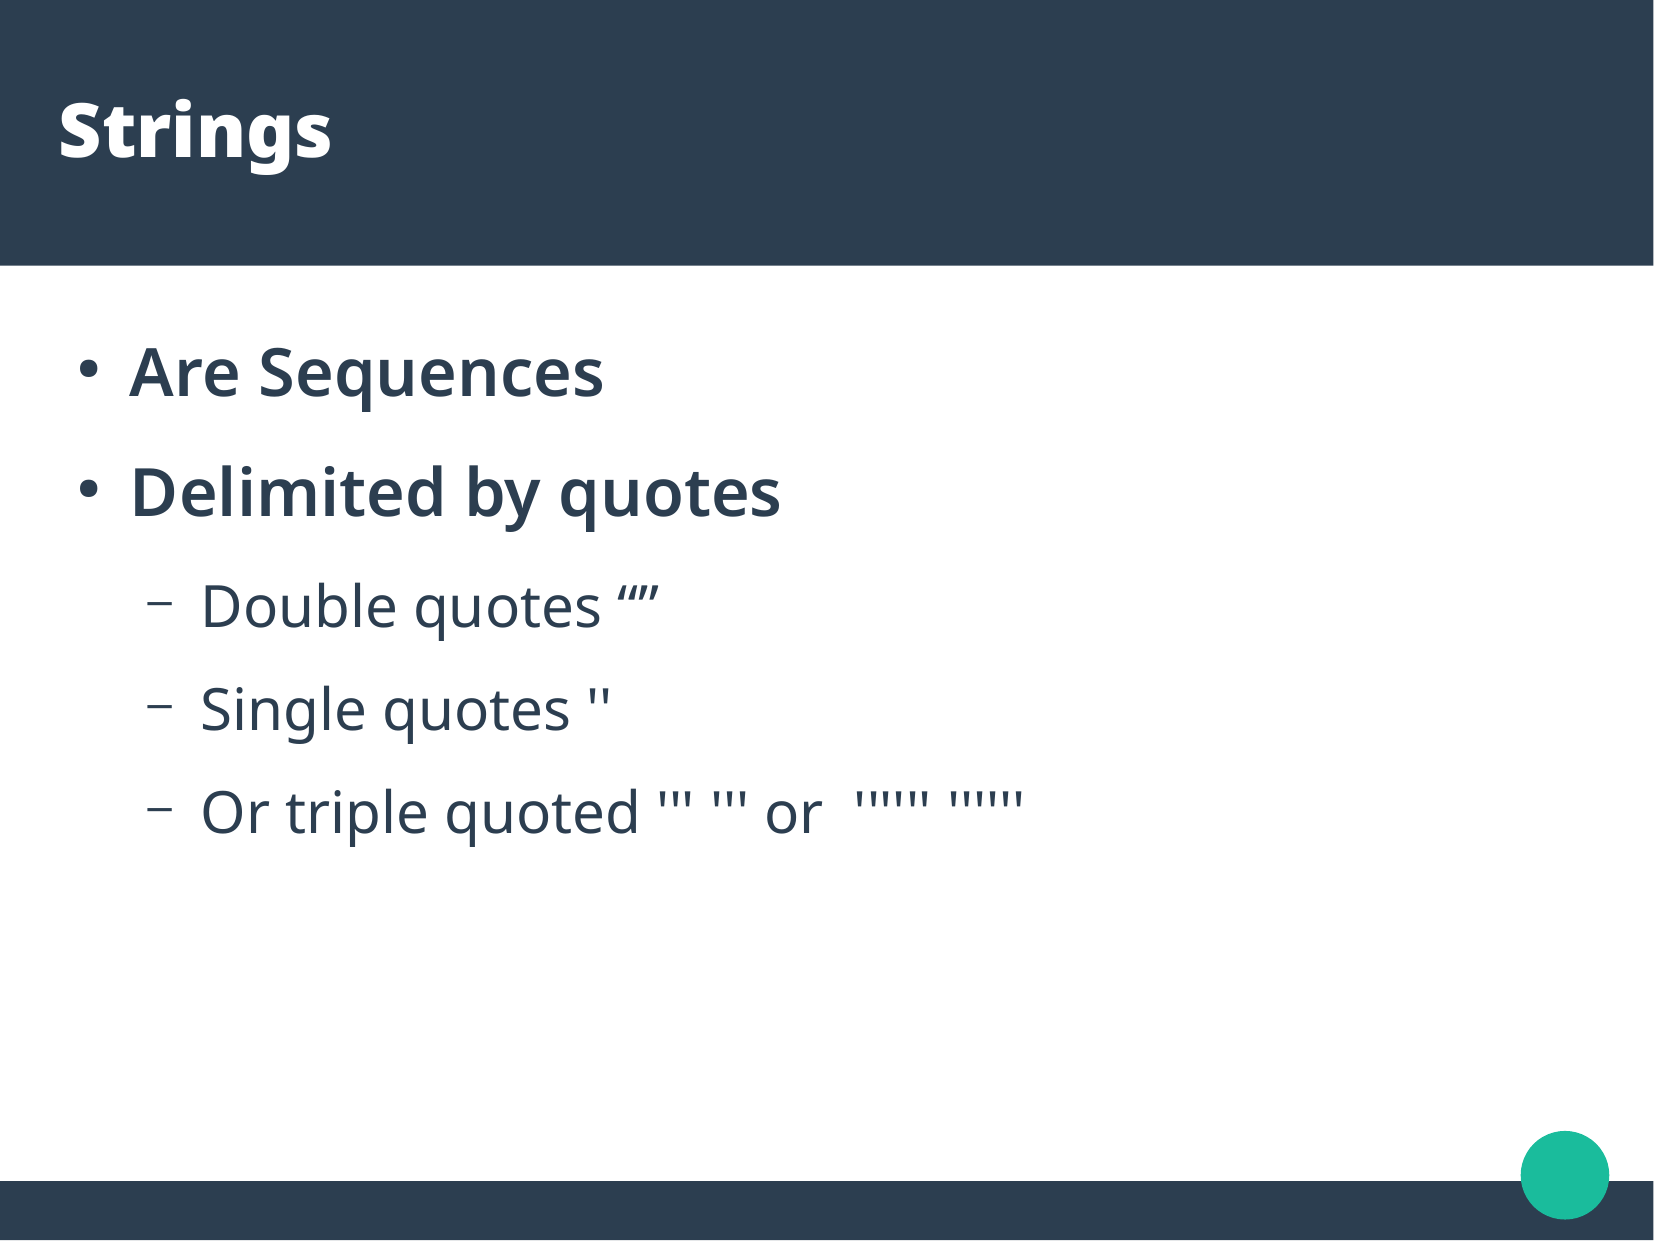

# Strings
Are Sequences
Delimited by quotes
Double quotes “”
Single quotes ''
Or triple quoted ''' ''' or '''''' ''''''